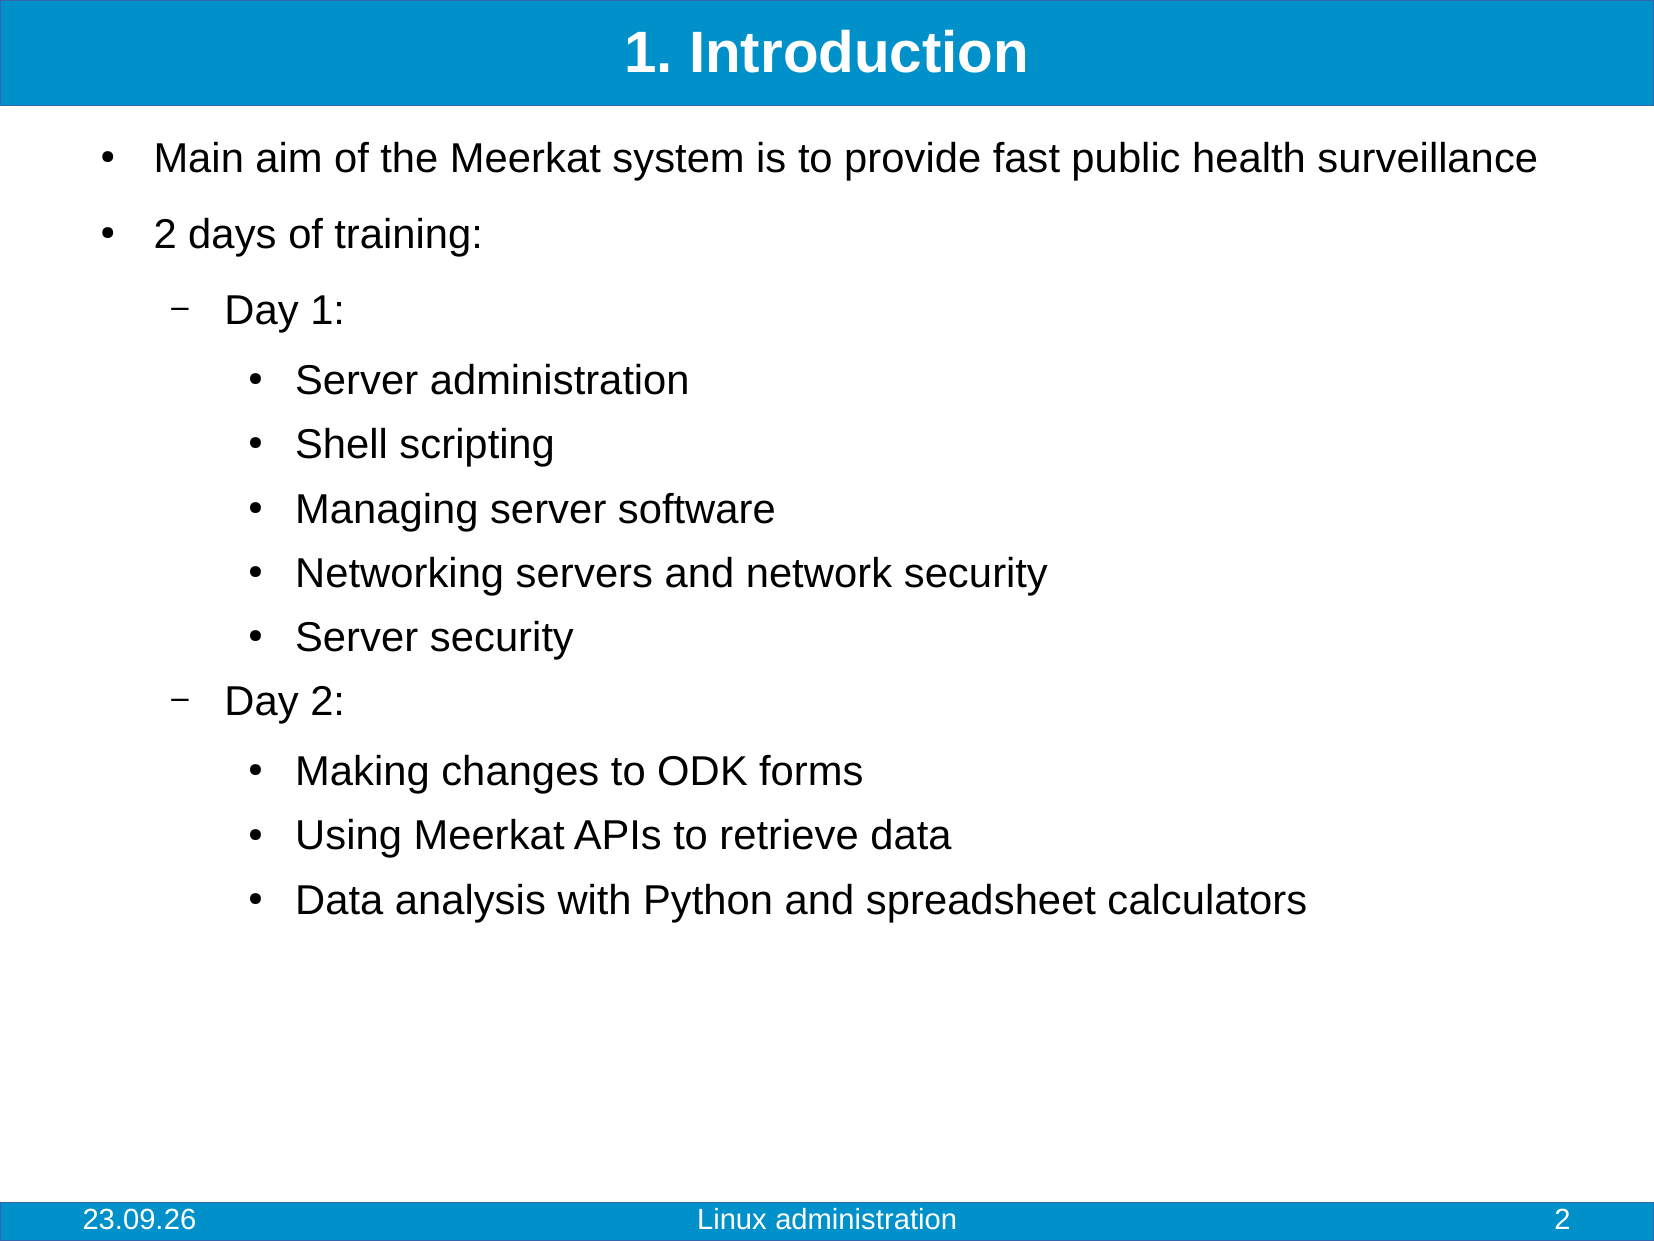

# 1. Introduction
Main aim of the Meerkat system is to provide fast public health surveillance
2 days of training:
Day 1:
Server administration
Shell scripting
Managing server software
Networking servers and network security
Server security
Day 2:
Making changes to ODK forms
Using Meerkat APIs to retrieve data
Data analysis with Python and spreadsheet calculators
Linux administration
2